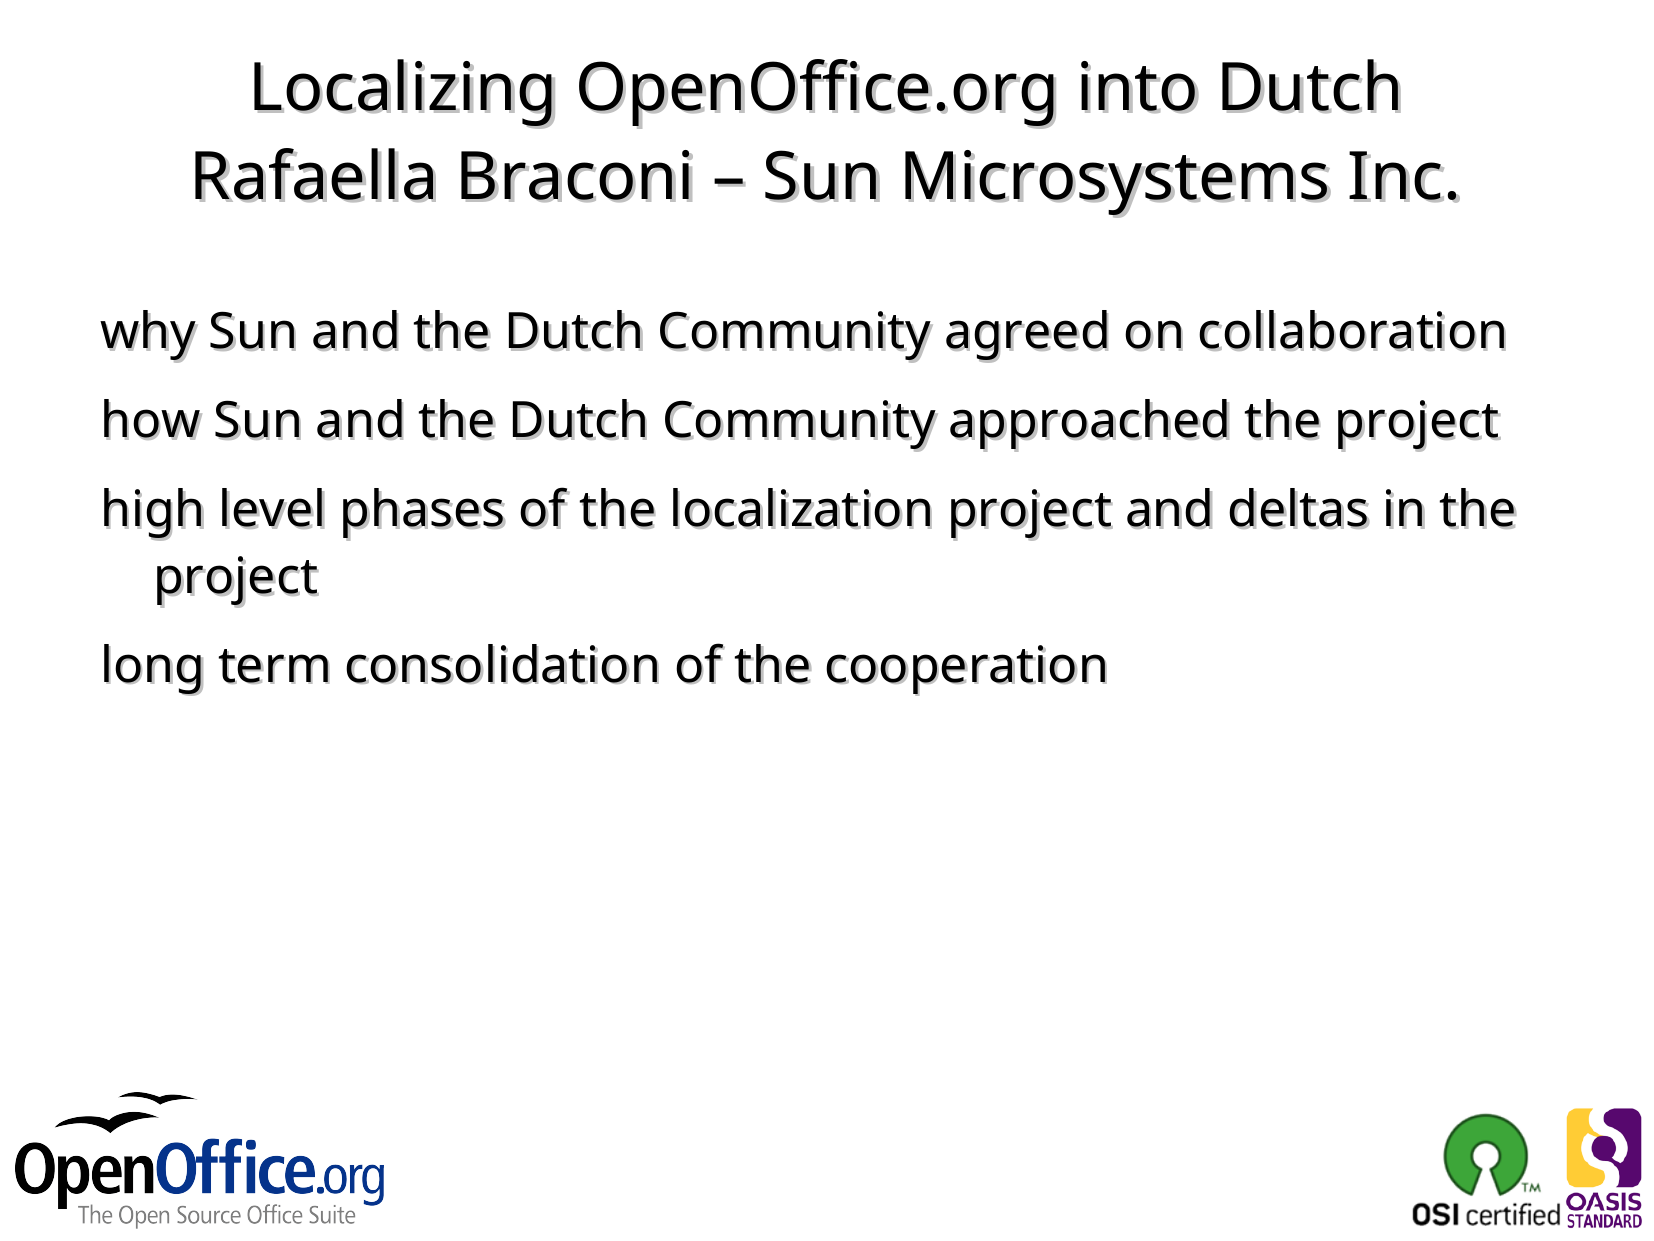

# Localizing OpenOffice.org into Dutch Rafaella Braconi – Sun Microsystems Inc.
why Sun and the Dutch Community agreed on collaboration
how Sun and the Dutch Community approached the project
high level phases of the localization project and deltas in the project
long term consolidation of the cooperation